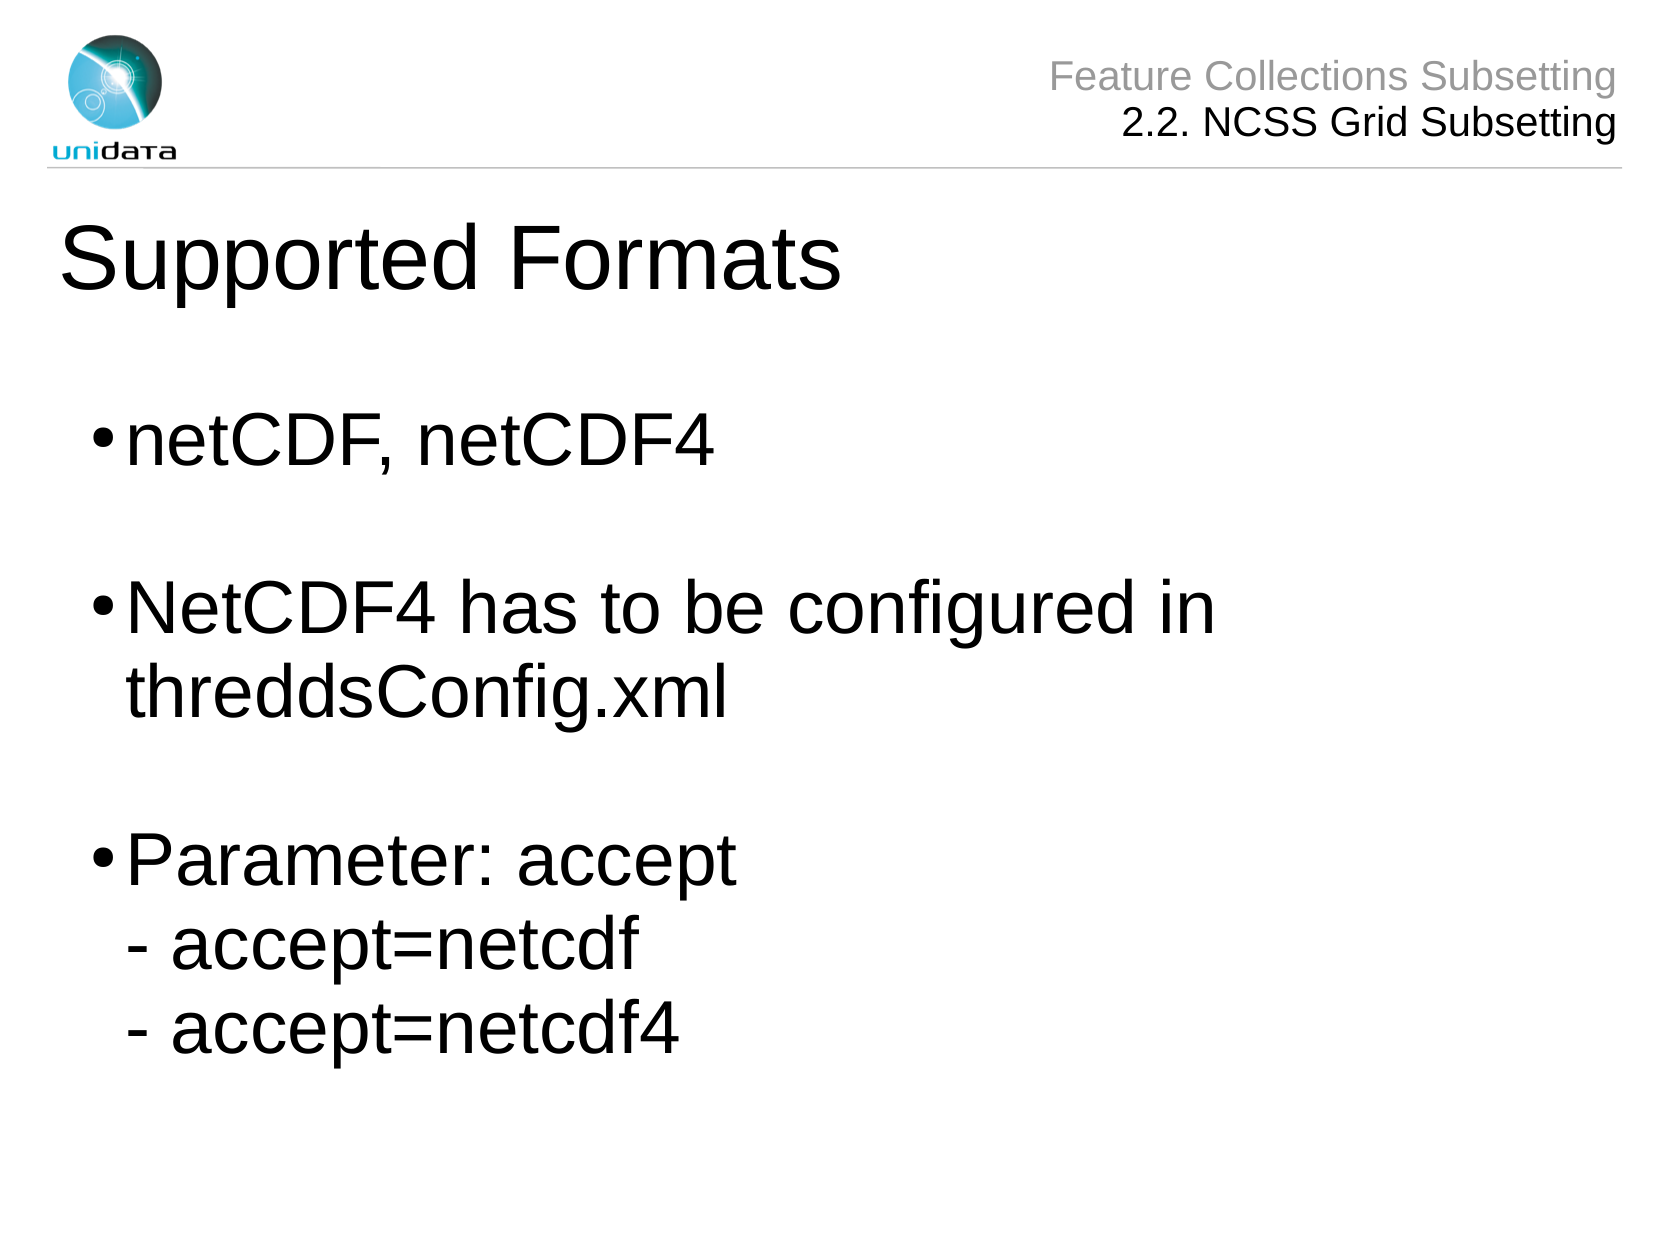

Feature Collections Subsetting
2.2. NCSS Grid Subsetting
# Supported Formats
netCDF, netCDF4
NetCDF4 has to be configured in threddsConfig.xml
Parameter: accept
- accept=netcdf
- accept=netcdf4